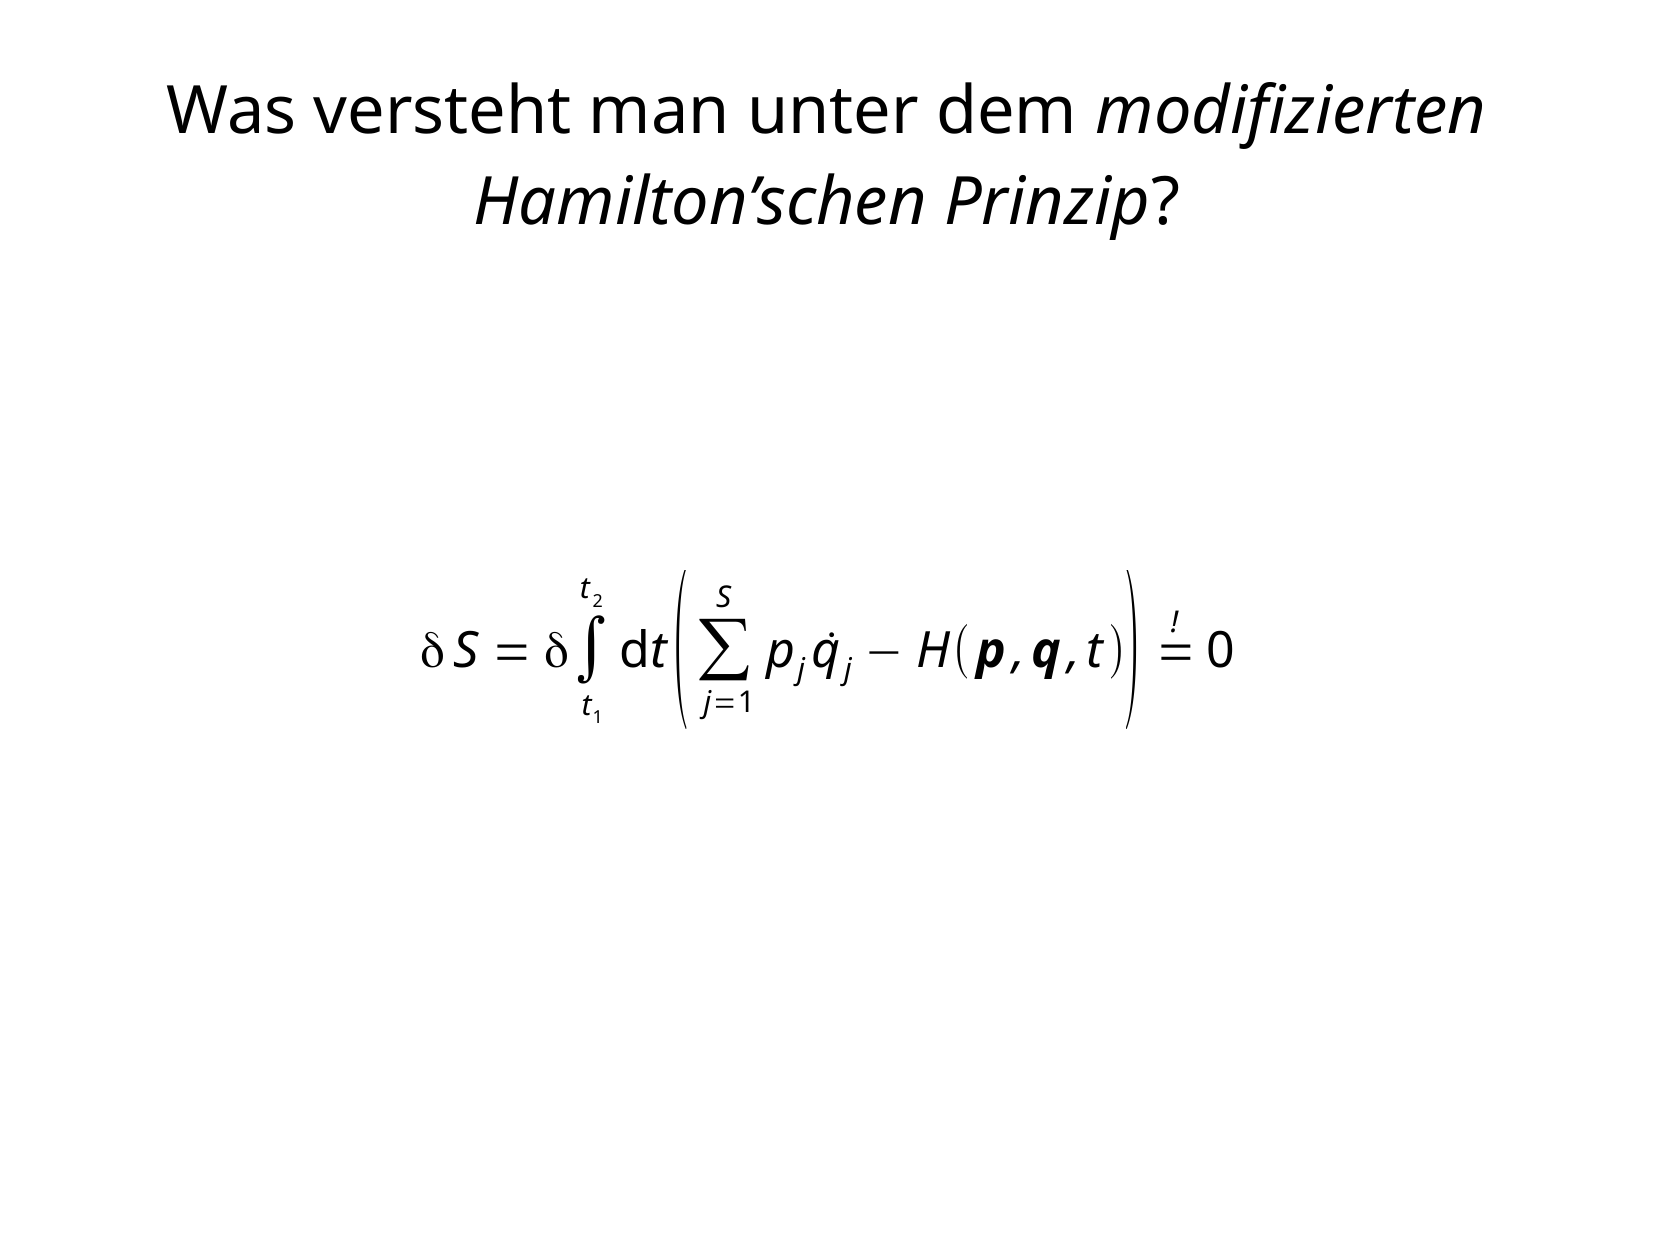

# Was versteht man unter dem modifizierten Hamilton’schen Prinzip?